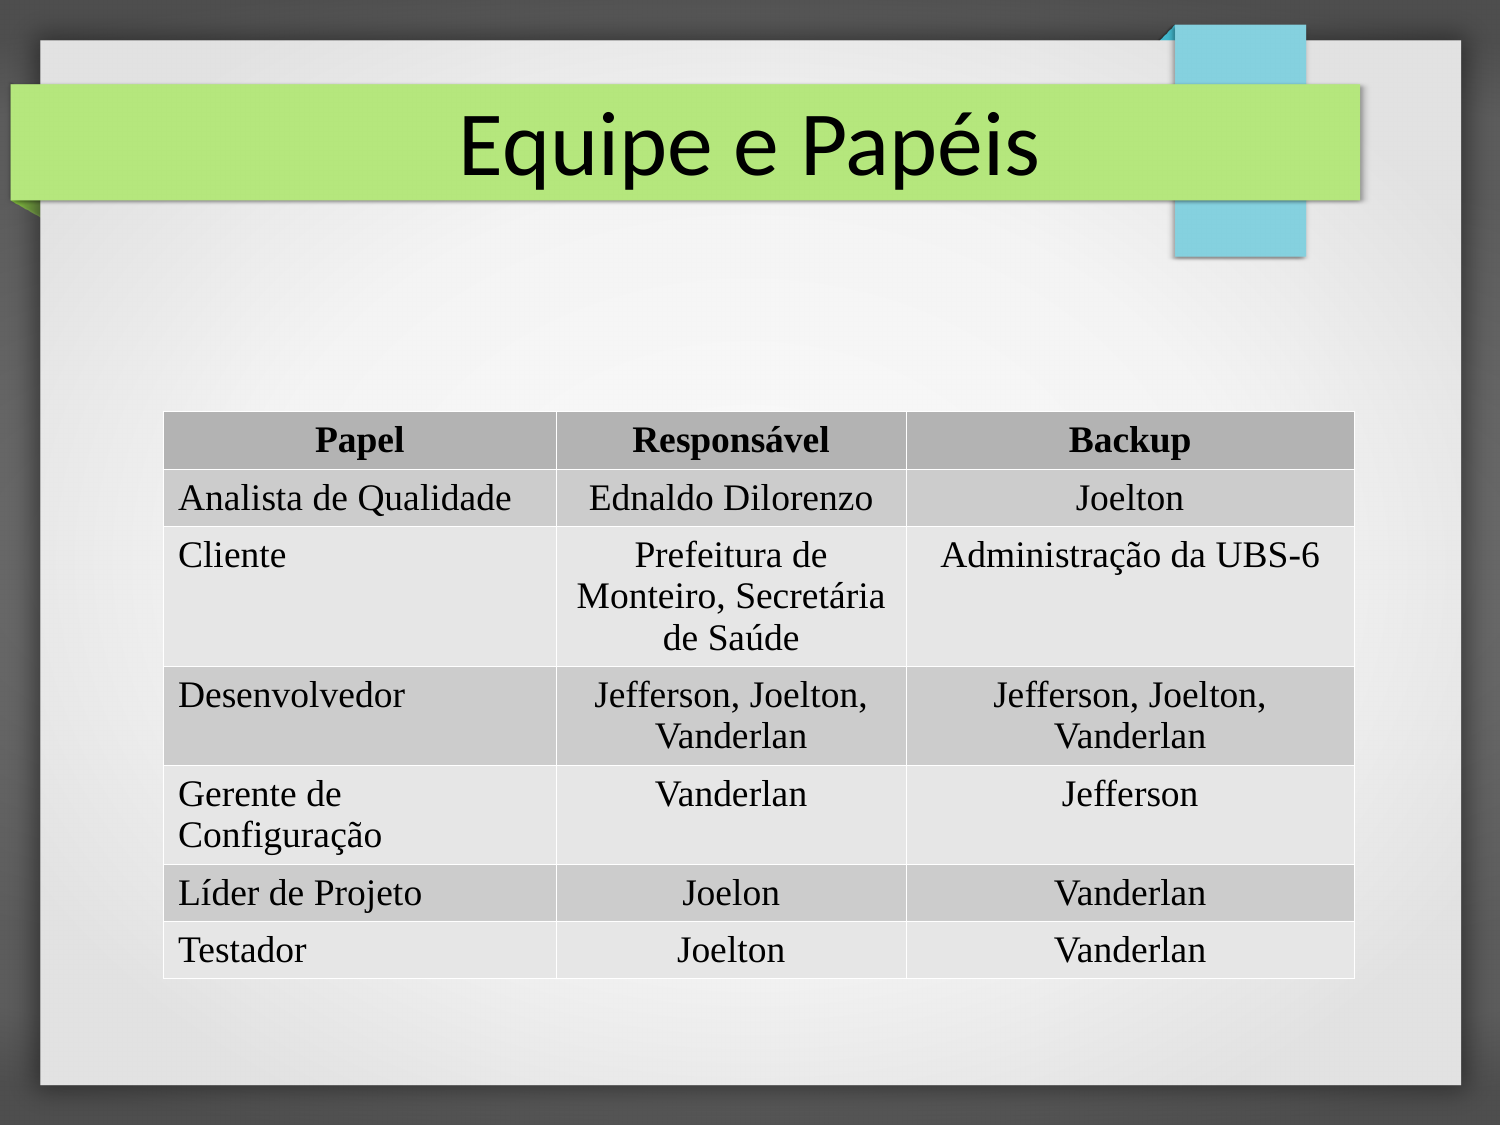

# Equipe e Papéis
| Papel | Responsável | Backup |
| --- | --- | --- |
| Analista de Qualidade | Ednaldo Dilorenzo | Joelton |
| Cliente | Prefeitura de Monteiro, Secretária de Saúde | Administração da UBS-6 |
| Desenvolvedor | Jefferson, Joelton, Vanderlan | Jefferson, Joelton, Vanderlan |
| Gerente de Configuração | Vanderlan | Jefferson |
| Líder de Projeto | Joelon | Vanderlan |
| Testador | Joelton | Vanderlan |